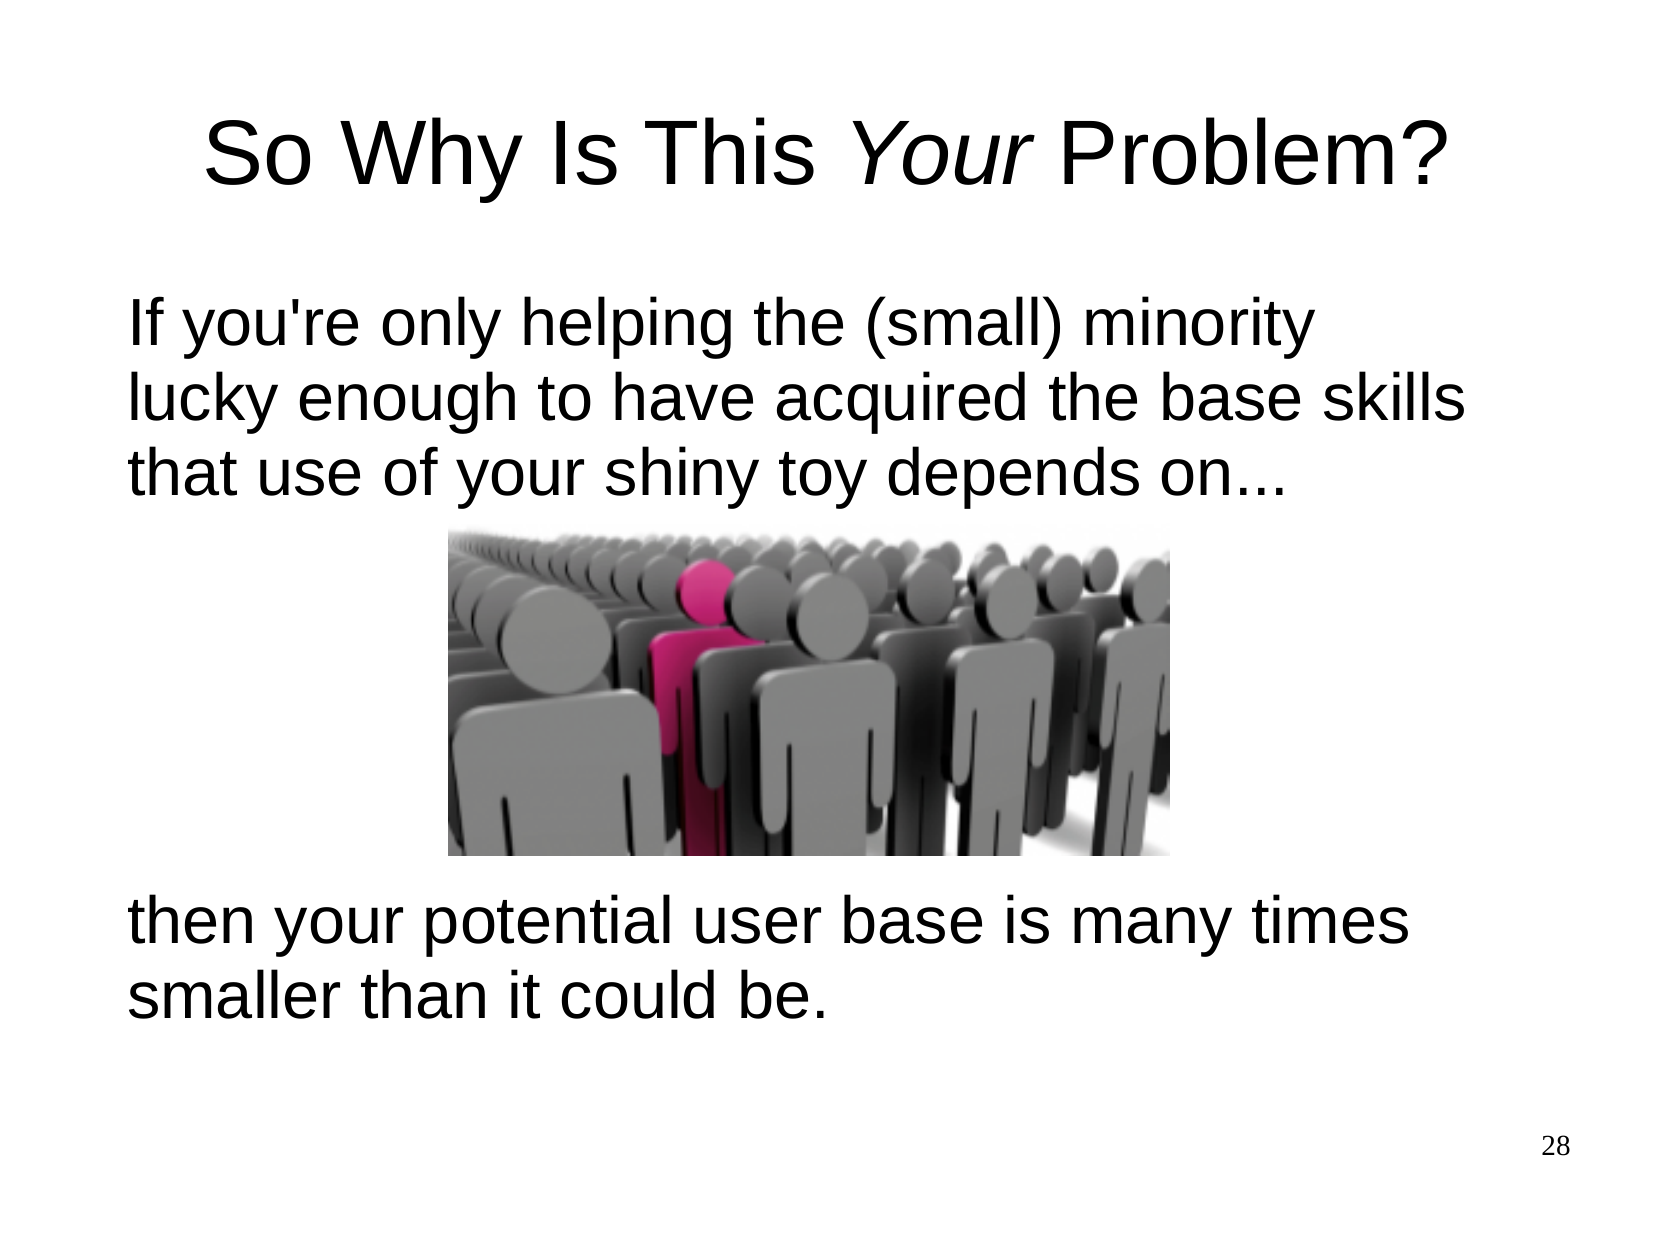

# So Why Is This Your Problem?
If you're only helping the (small) minority
lucky enough to have acquired the base skills
that use of your shiny toy depends on...
then your potential user base is many times
smaller than it could be.
28